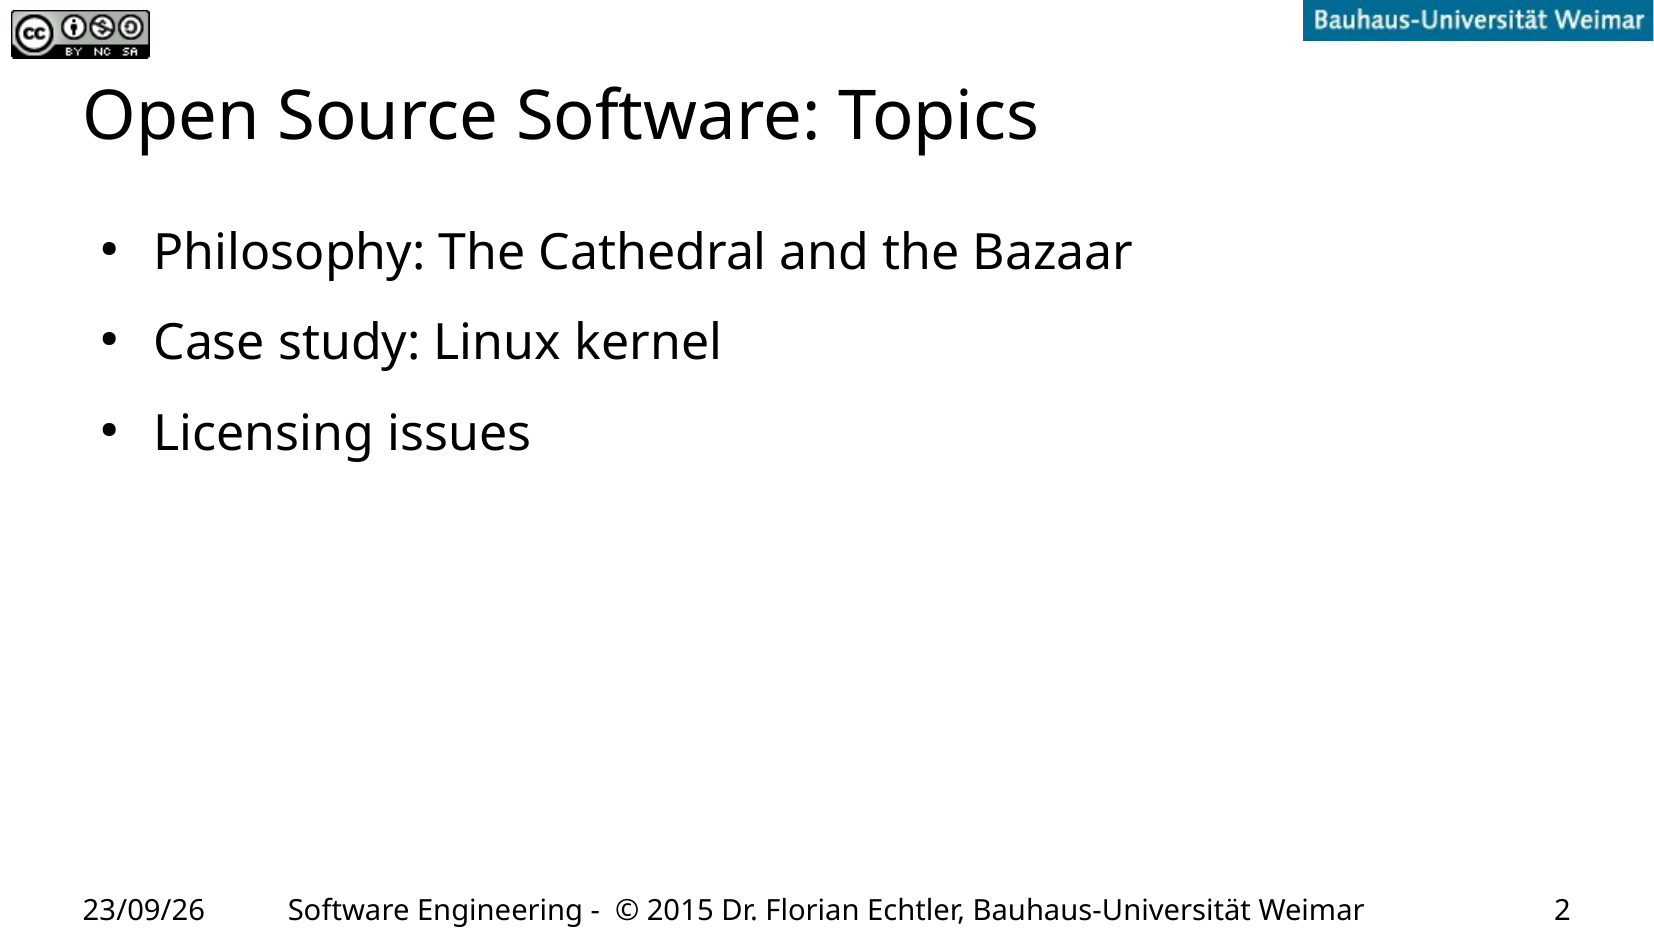

# Open Source Software: Topics
Philosophy: The Cathedral and the Bazaar
Case study: Linux kernel
Licensing issues
Software Engineering - © 2015 Dr. Florian Echtler, Bauhaus-Universität Weimar
2